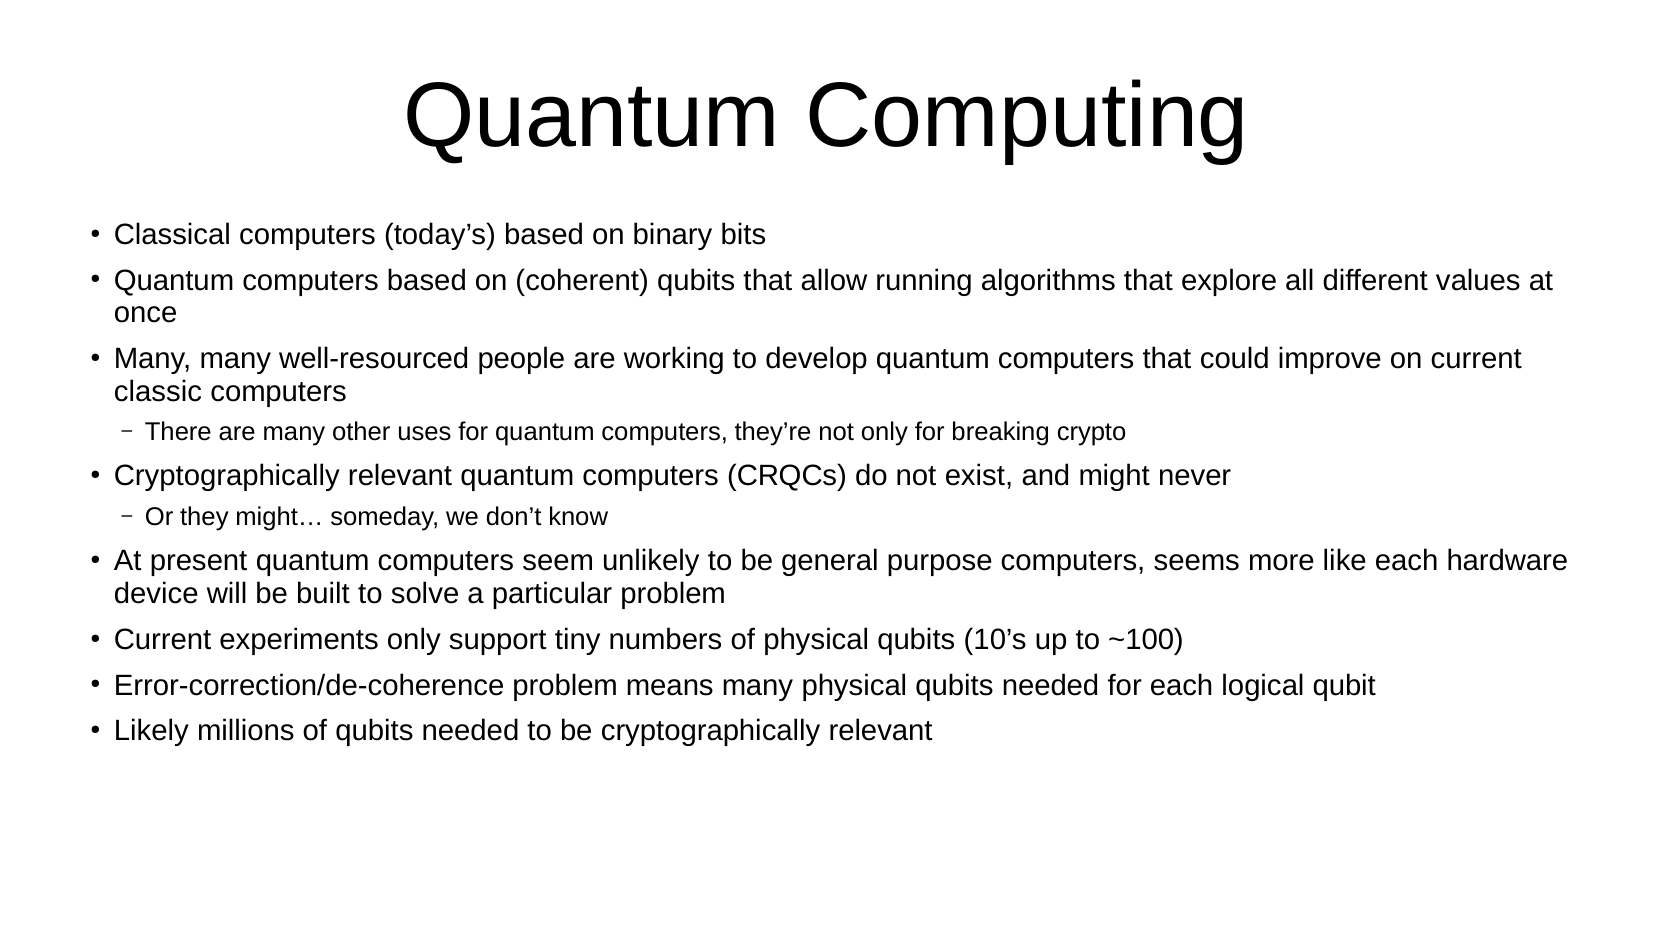

# Quantum Computing
Classical computers (today’s) based on binary bits
Quantum computers based on (coherent) qubits that allow running algorithms that explore all different values at once
Many, many well-resourced people are working to develop quantum computers that could improve on current classic computers
There are many other uses for quantum computers, they’re not only for breaking crypto
Cryptographically relevant quantum computers (CRQCs) do not exist, and might never
Or they might… someday, we don’t know
At present quantum computers seem unlikely to be general purpose computers, seems more like each hardware device will be built to solve a particular problem
Current experiments only support tiny numbers of physical qubits (10’s up to ~100)
Error-correction/de-coherence problem means many physical qubits needed for each logical qubit
Likely millions of qubits needed to be cryptographically relevant